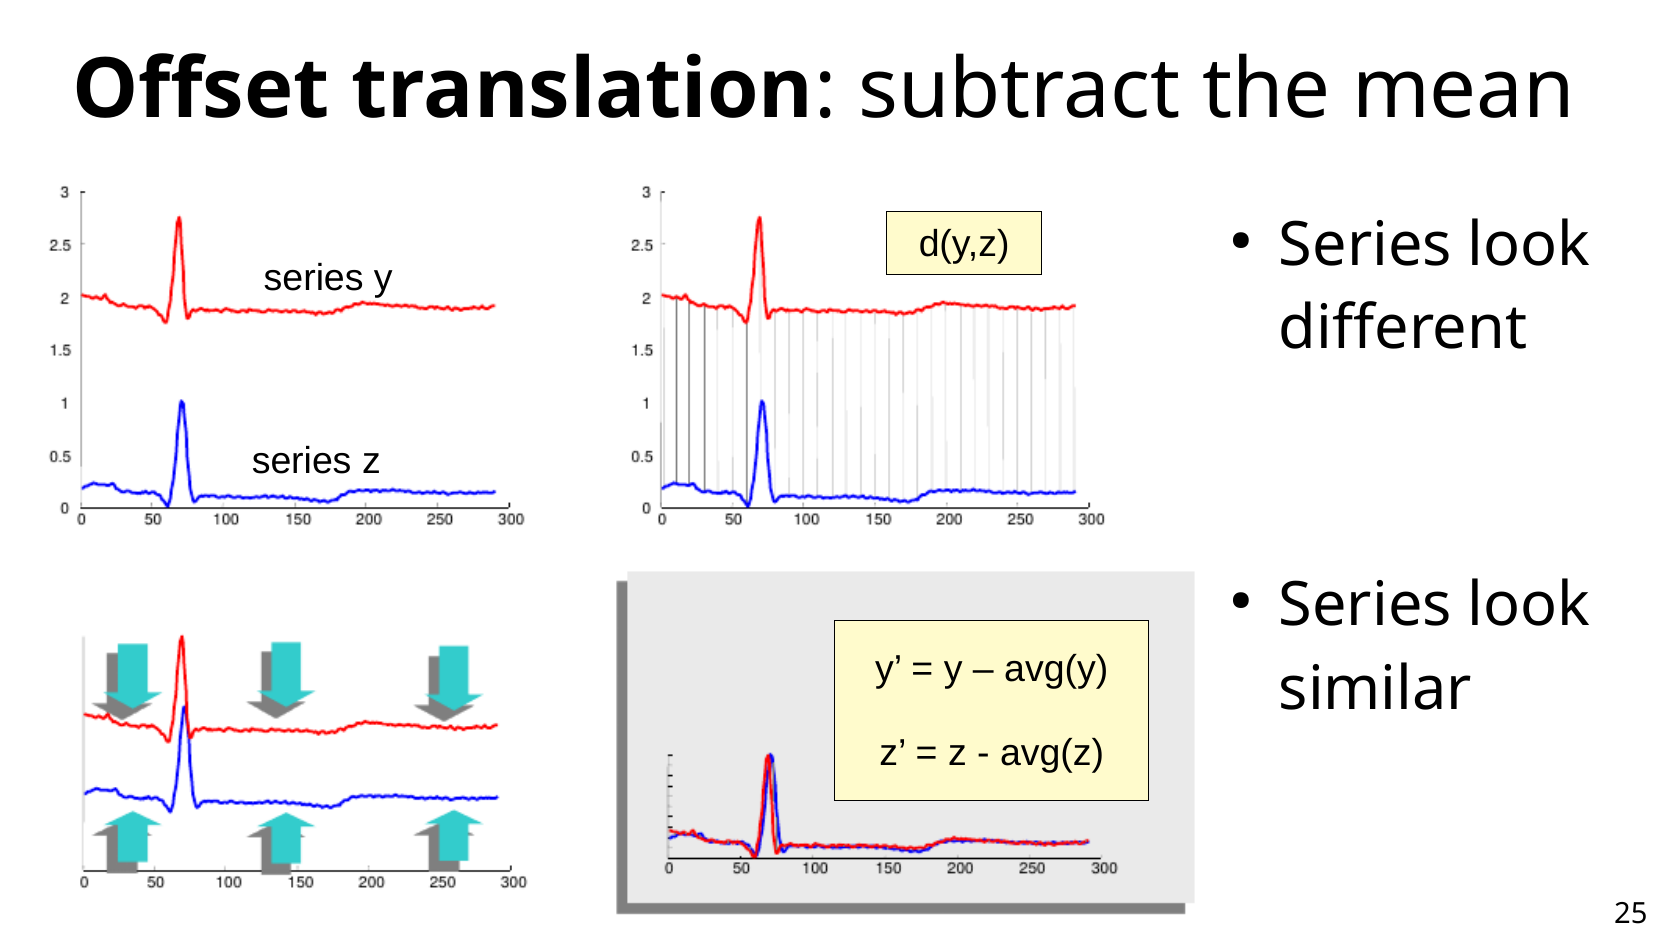

# Offset translation: subtract the mean
Series look different
d(y,z)
series y
series z
Series look similar
y’ = y – avg(y)
z’ = z - avg(z)
25